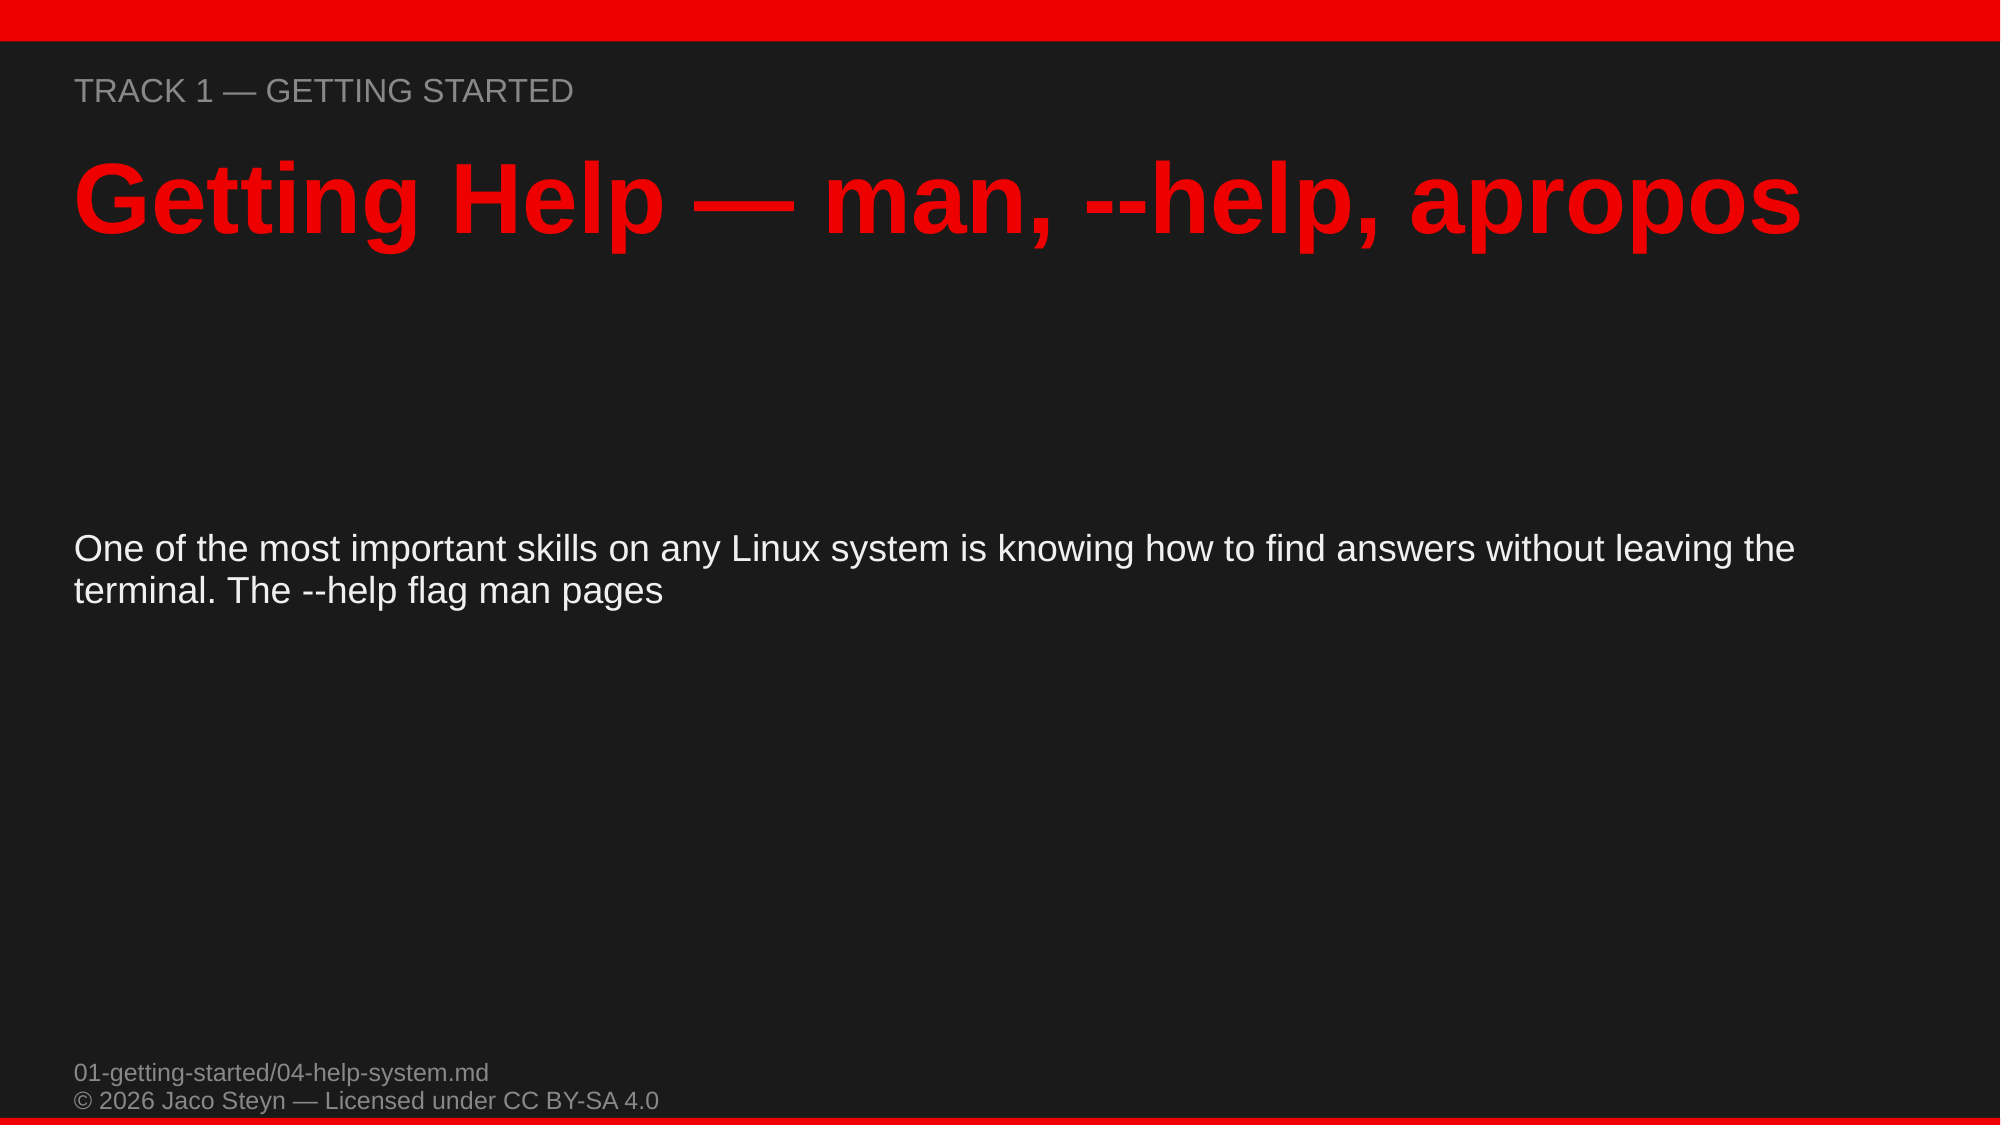

TRACK 1 — GETTING STARTED
Getting Help — man, --help, apropos
One of the most important skills on any Linux system is knowing how to find answers without leaving the terminal. The --help flag man pages
01-getting-started/04-help-system.md
© 2026 Jaco Steyn — Licensed under CC BY-SA 4.0